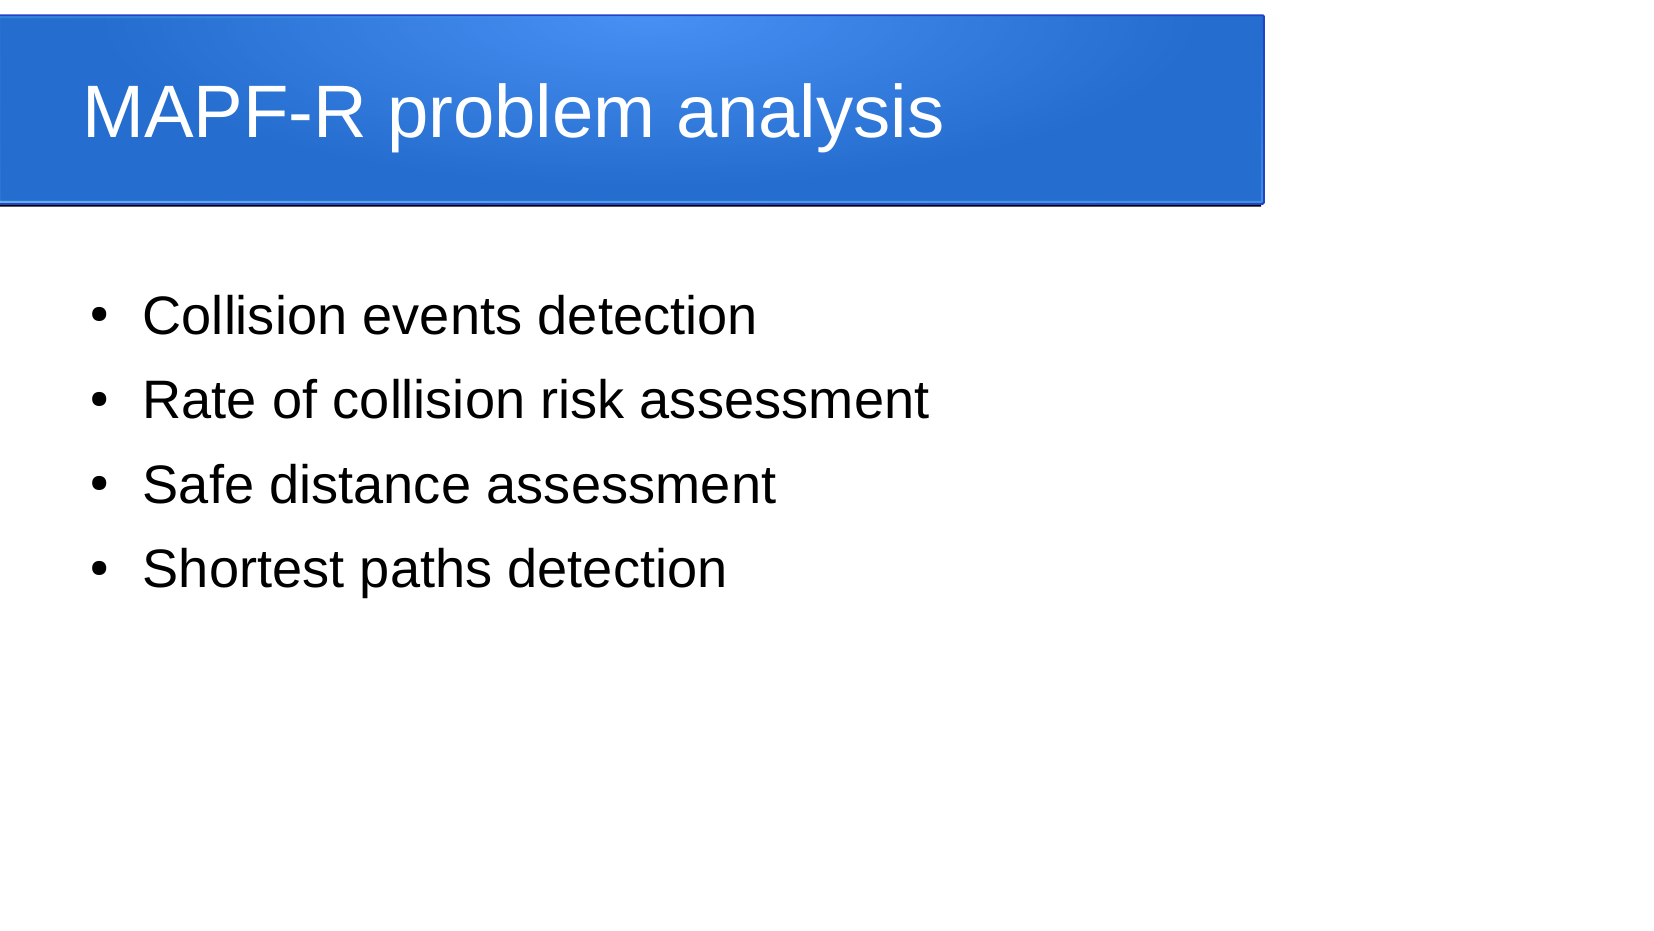

# MAPF-R problem analysis
Collision events detection
Rate of collision risk assessment
Safe distance assessment
Shortest paths detection